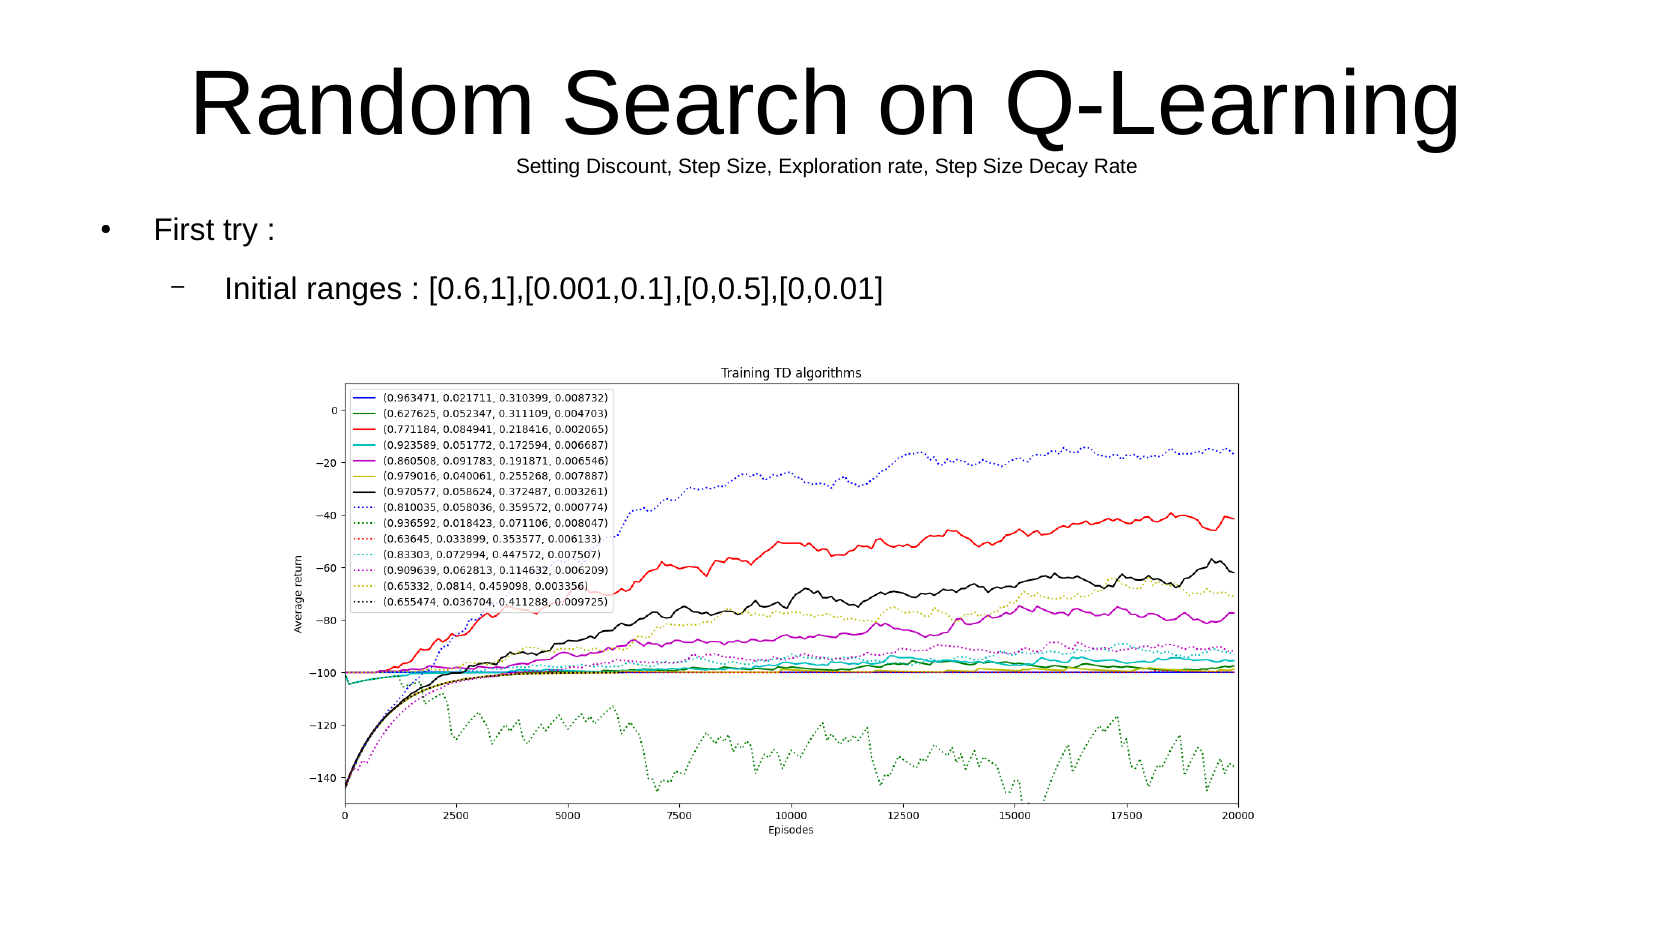

# Random Search on Q-Learning Setting Discount, Step Size, Exploration rate, Step Size Decay Rate
First try :
Initial ranges : [0.6,1],[0.001,0.1],[0,0.5],[0,0.01]